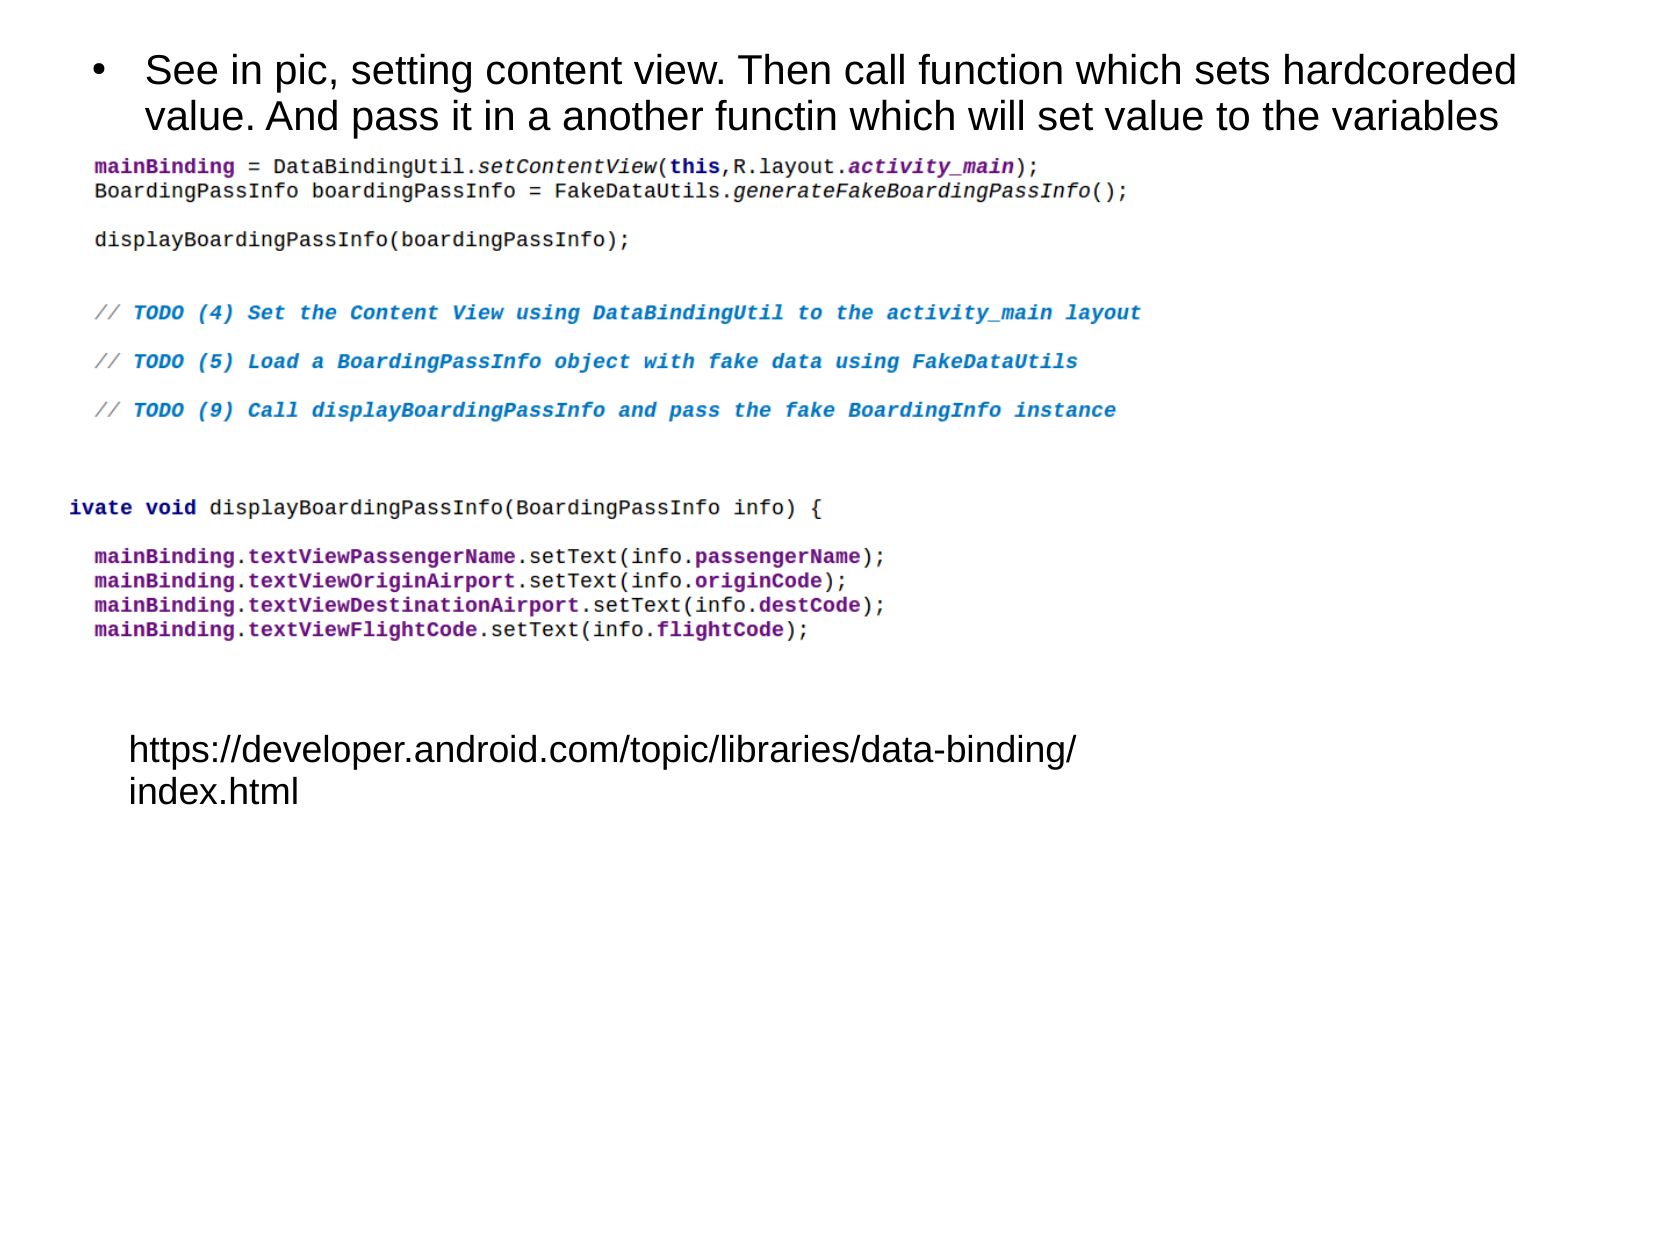

# See in pic, setting content view. Then call function which sets hardcoreded value. And pass it in a another functin which will set value to the variables
https://developer.android.com/topic/libraries/data-binding/index.html